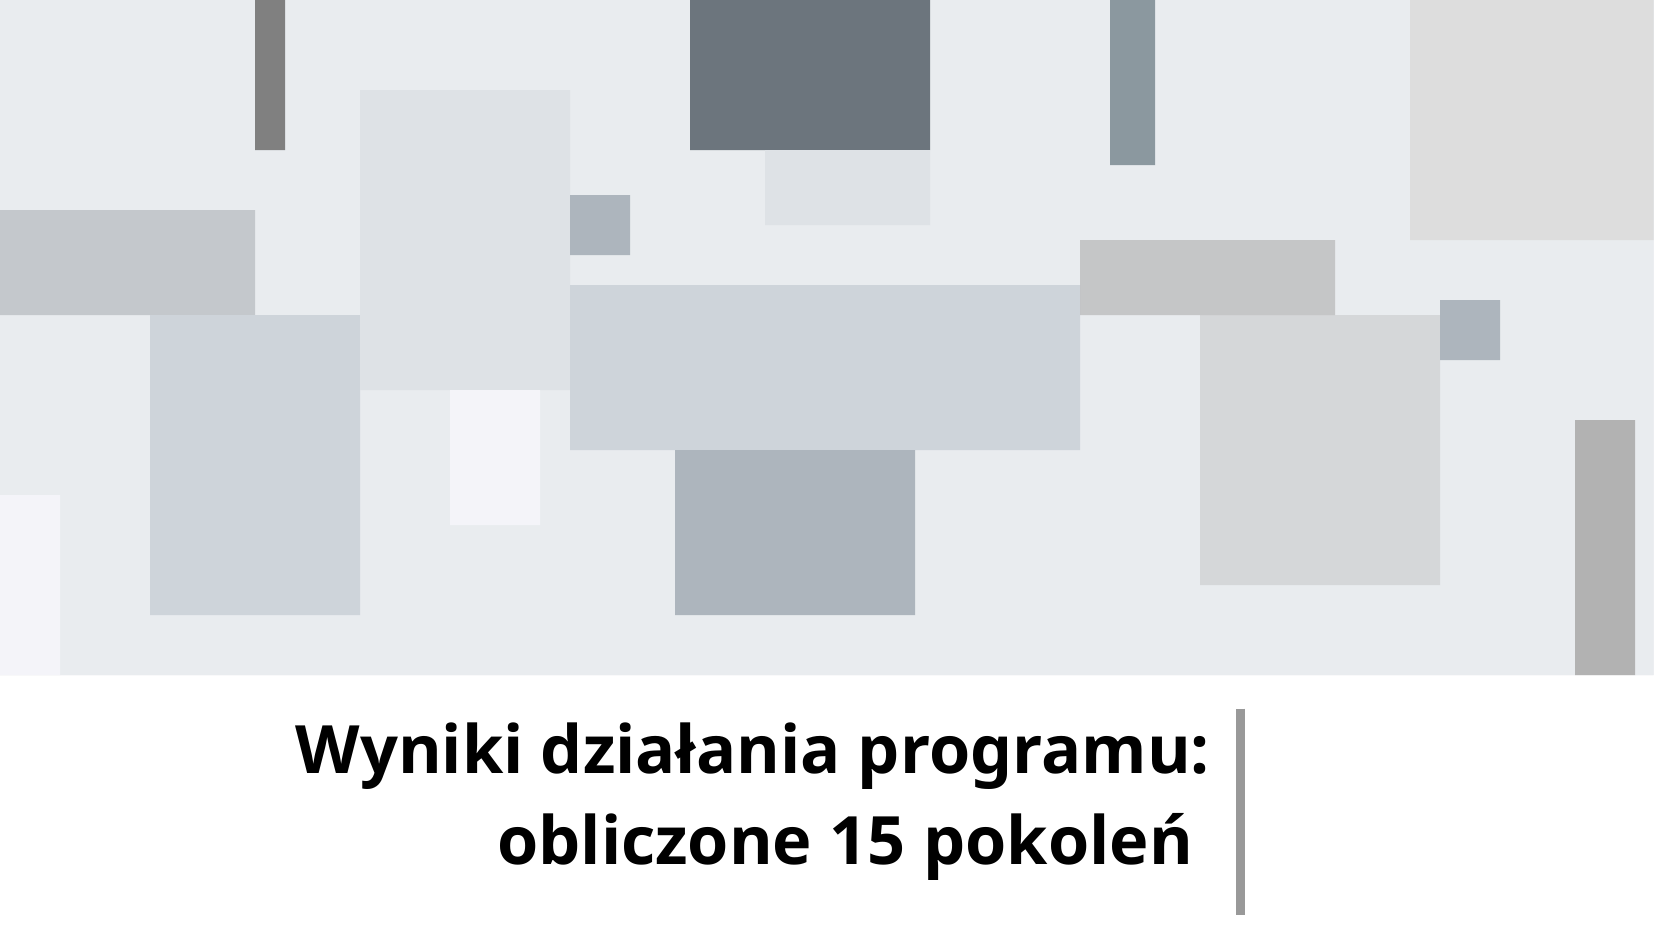

# Wyniki działania programu: obliczone 15 pokoleń